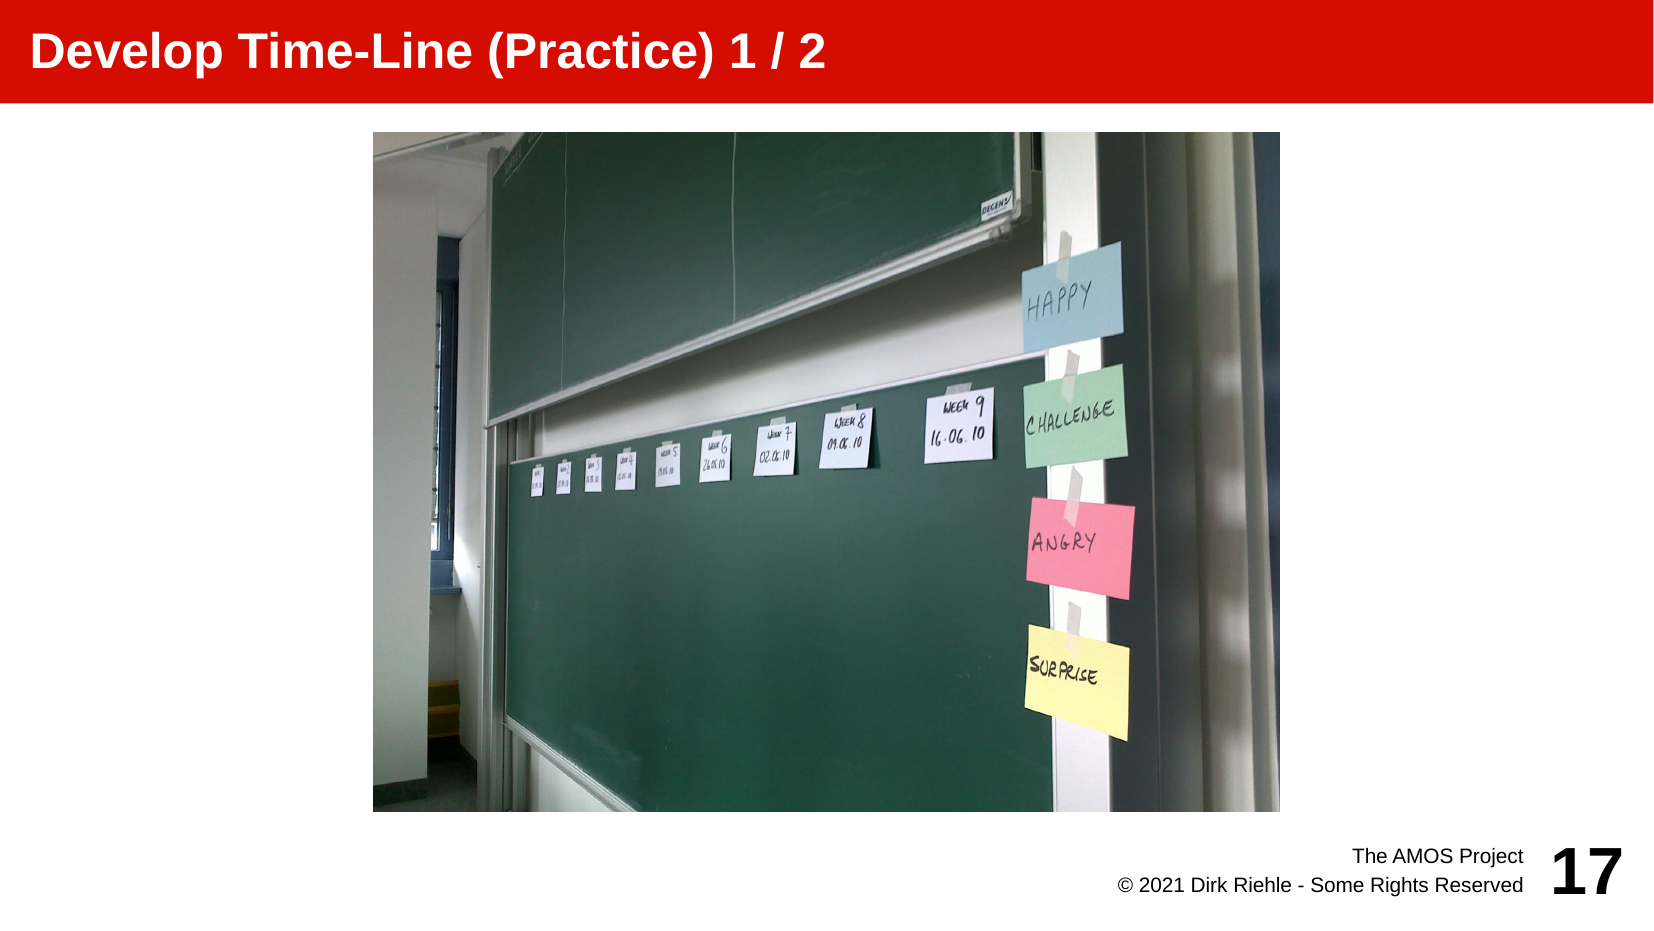

# Develop Time-Line (Practice) 1 / 2
The AMOS Project
17
© 2021 Dirk Riehle - Some Rights Reserved